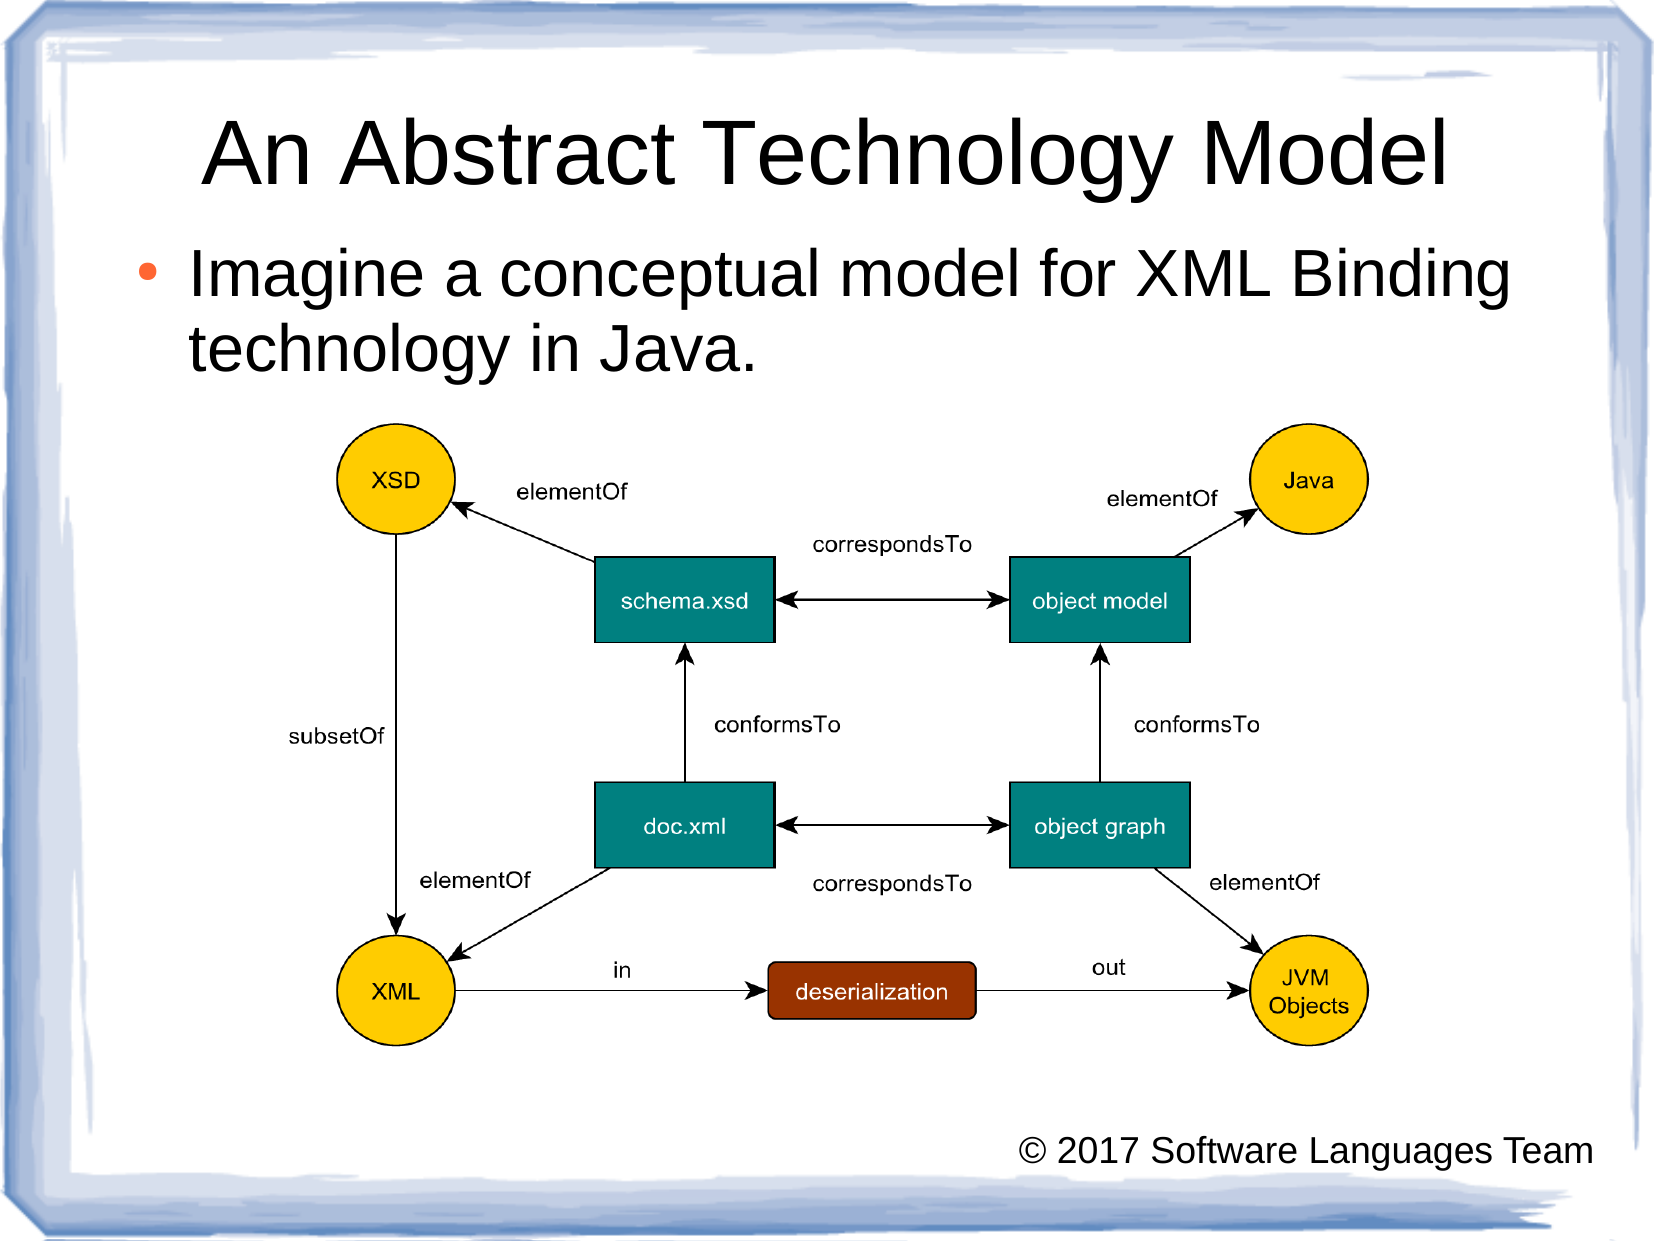

# An Abstract Technology Model
Imagine a conceptual model for XML Binding technology in Java.
© 2017 Software Languages Team